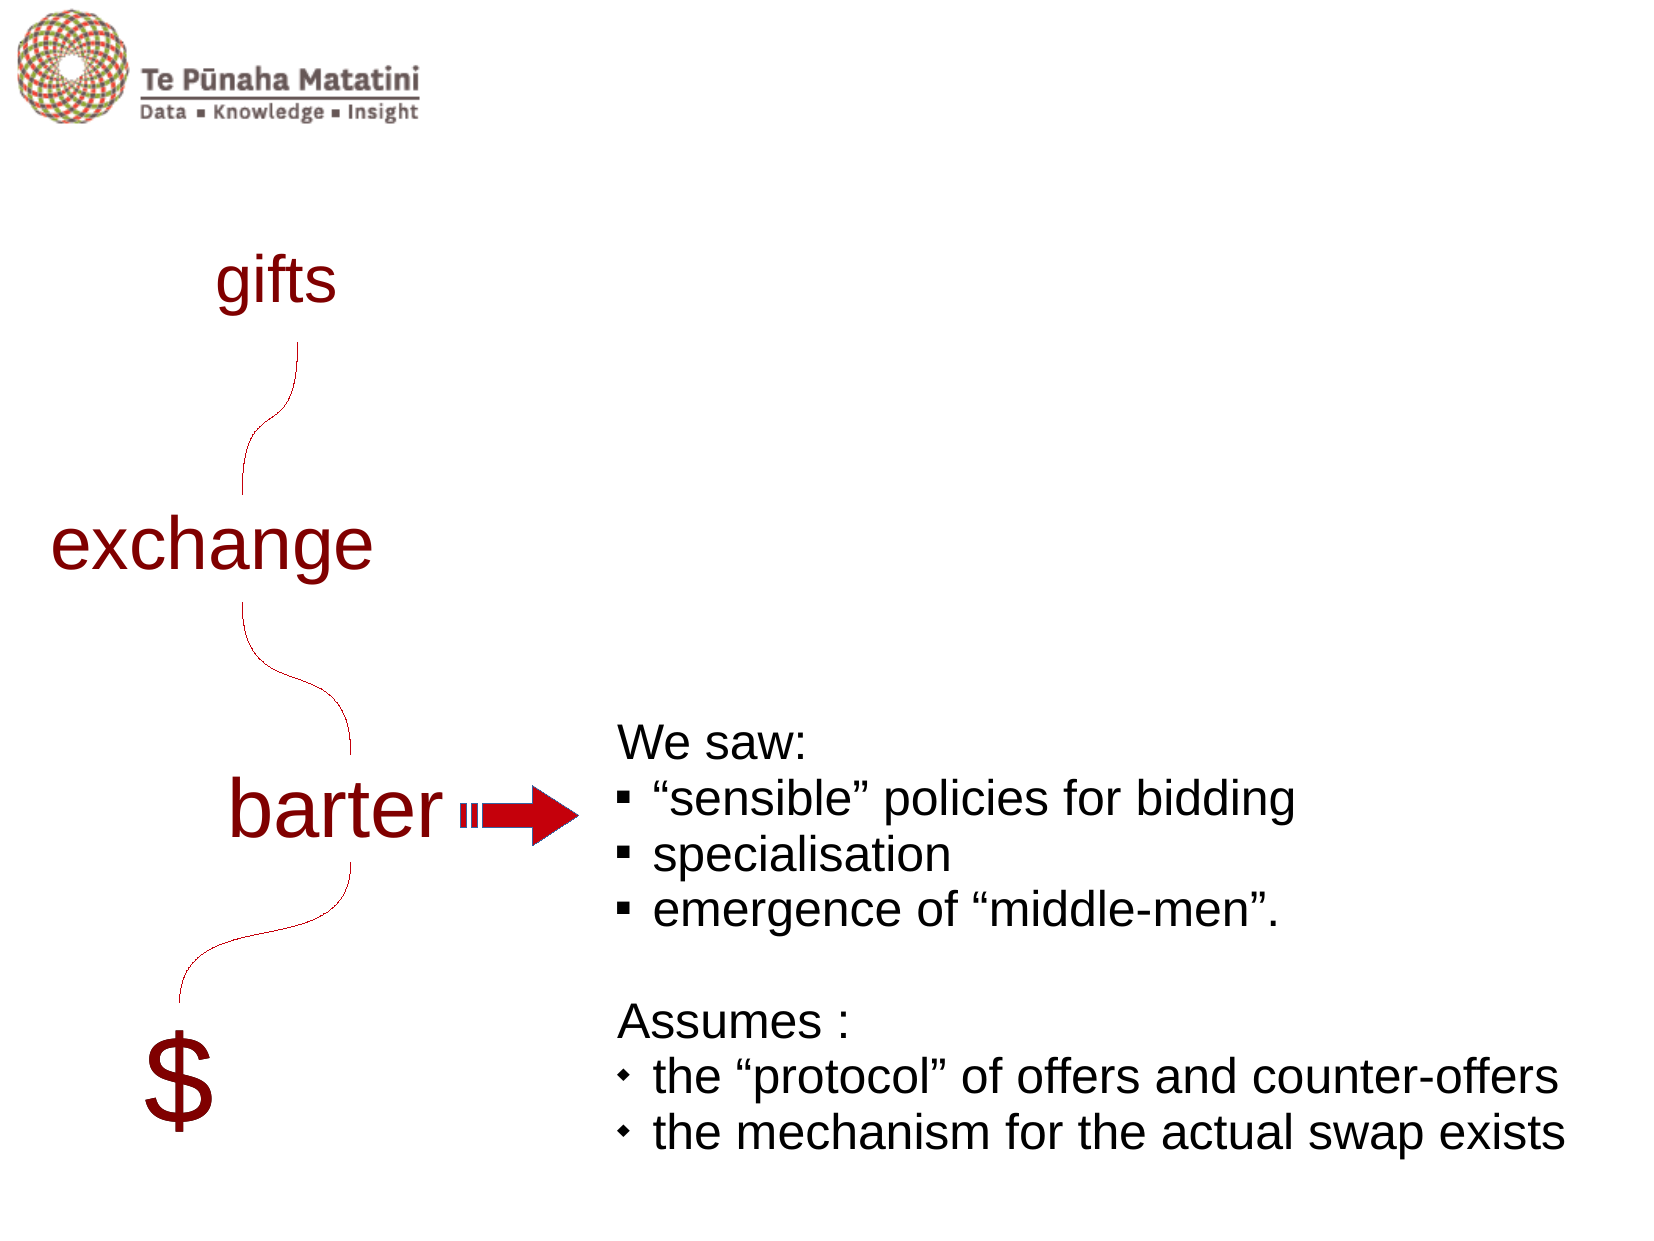

gifts
exchange
We saw:
“sensible” policies for bidding
specialisation
emergence of “middle-men”.
Assumes :
the “protocol” of offers and counter-offers
the mechanism for the actual swap exists
barter
$
$